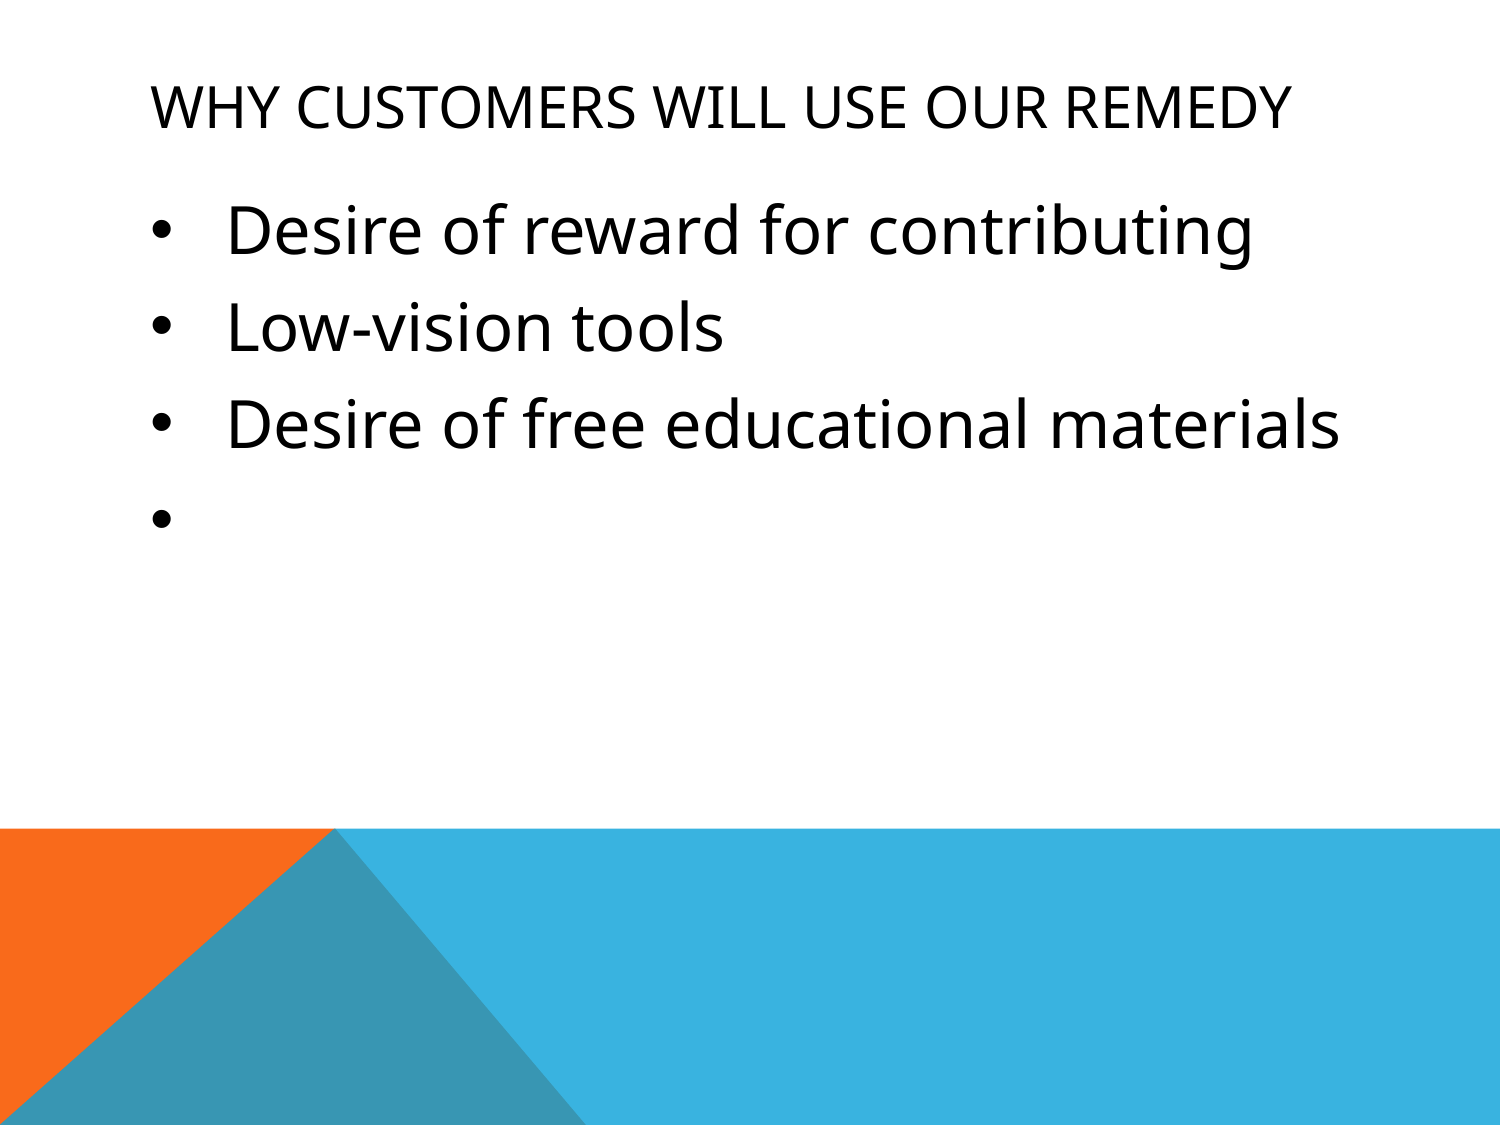

# Why customers will use our remedy
Desire of reward for contributing
Low-vision tools
Desire of free educational materials